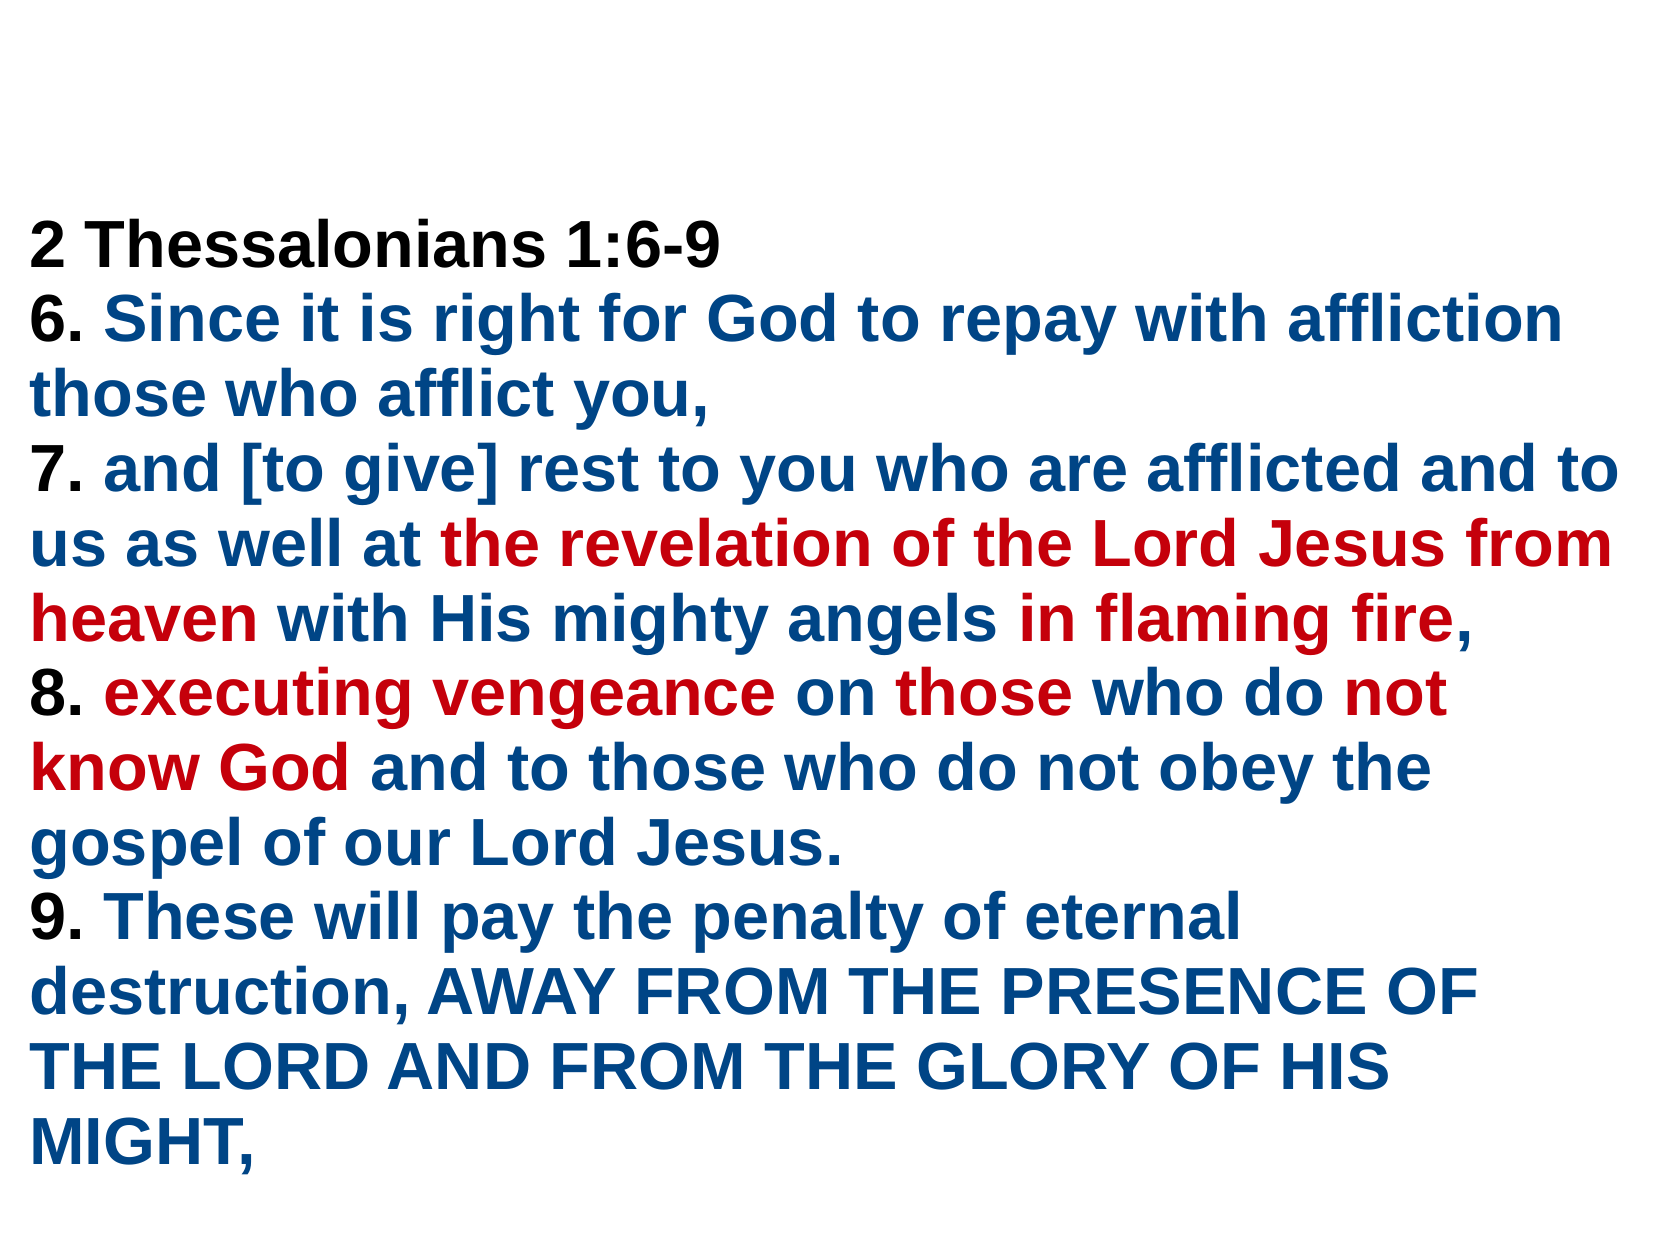

#
2 Thessalonians 1:6-9
6. Since it is right for God to repay with affliction those who afflict you,
7. and [to give] rest to you who are afflicted and to us as well at the revelation of the Lord Jesus from heaven with His mighty angels in flaming fire,
8. executing vengeance on those who do not know God and to those who do not obey the gospel of our Lord Jesus.
9. These will pay the penalty of eternal destruction, AWAY FROM THE PRESENCE OF THE LORD AND FROM THE GLORY OF HIS MIGHT,